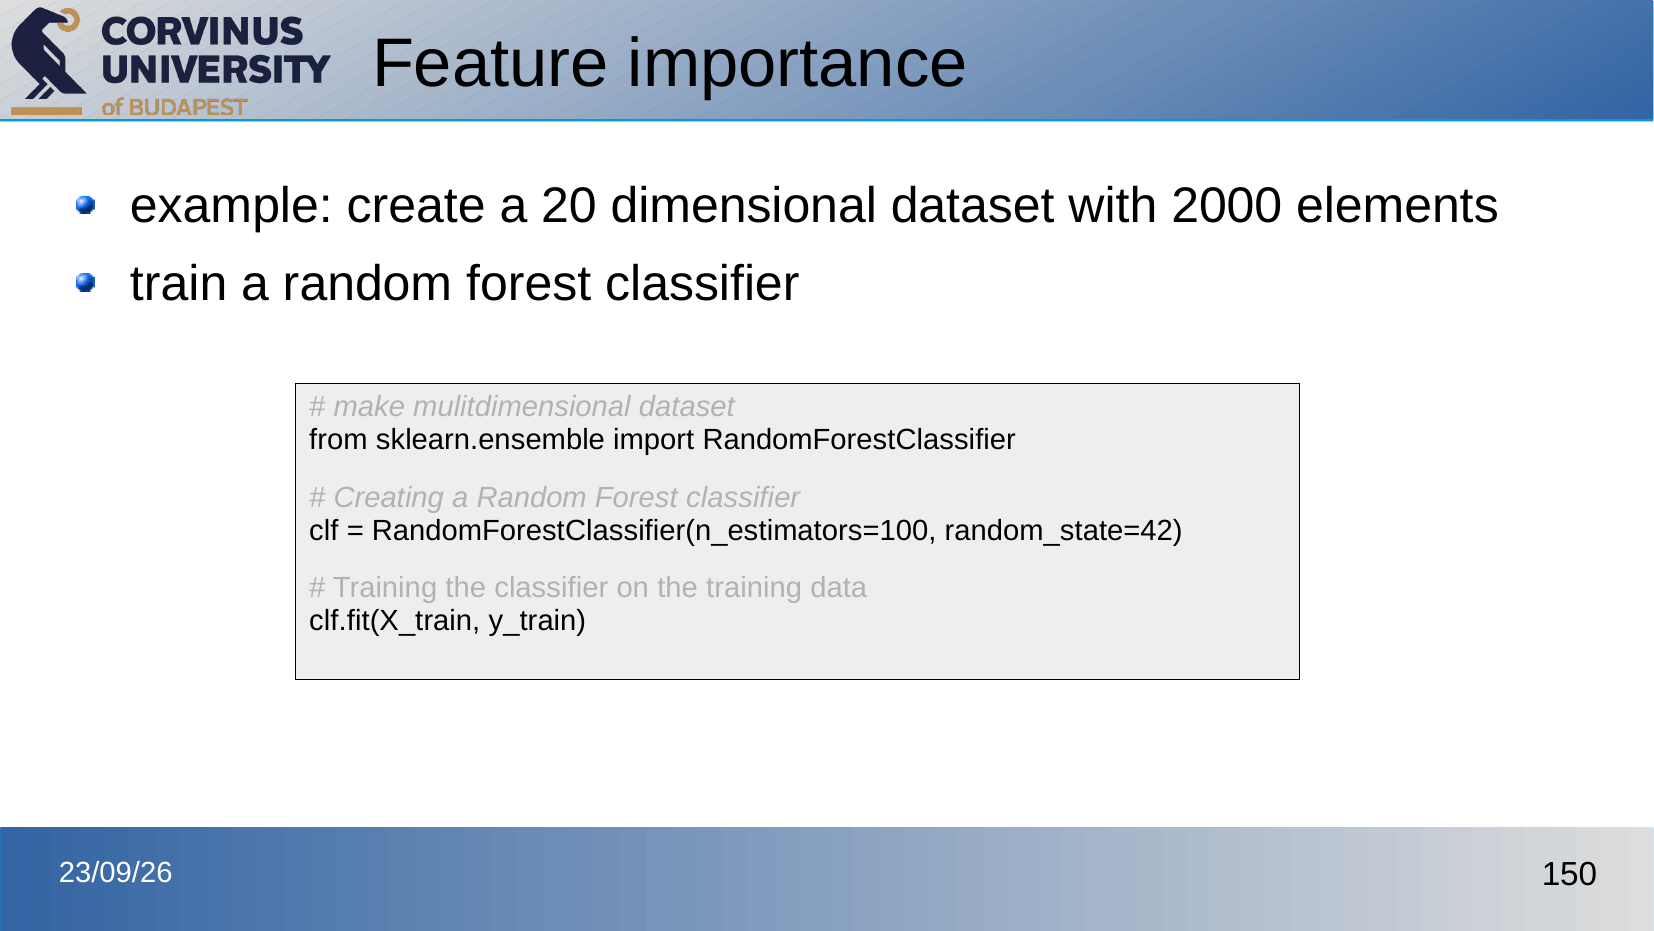

# Feature importance
example: create a 20 dimensional dataset with 2000 elements
train a random forest classifier
# make mulitdimensional dataset from sklearn.ensemble import RandomForestClassifier
# Creating a Random Forest classifier clf = RandomForestClassifier(n_estimators=100, random_state=42)
# Training the classifier on the training data clf.fit(X_train, y_train)